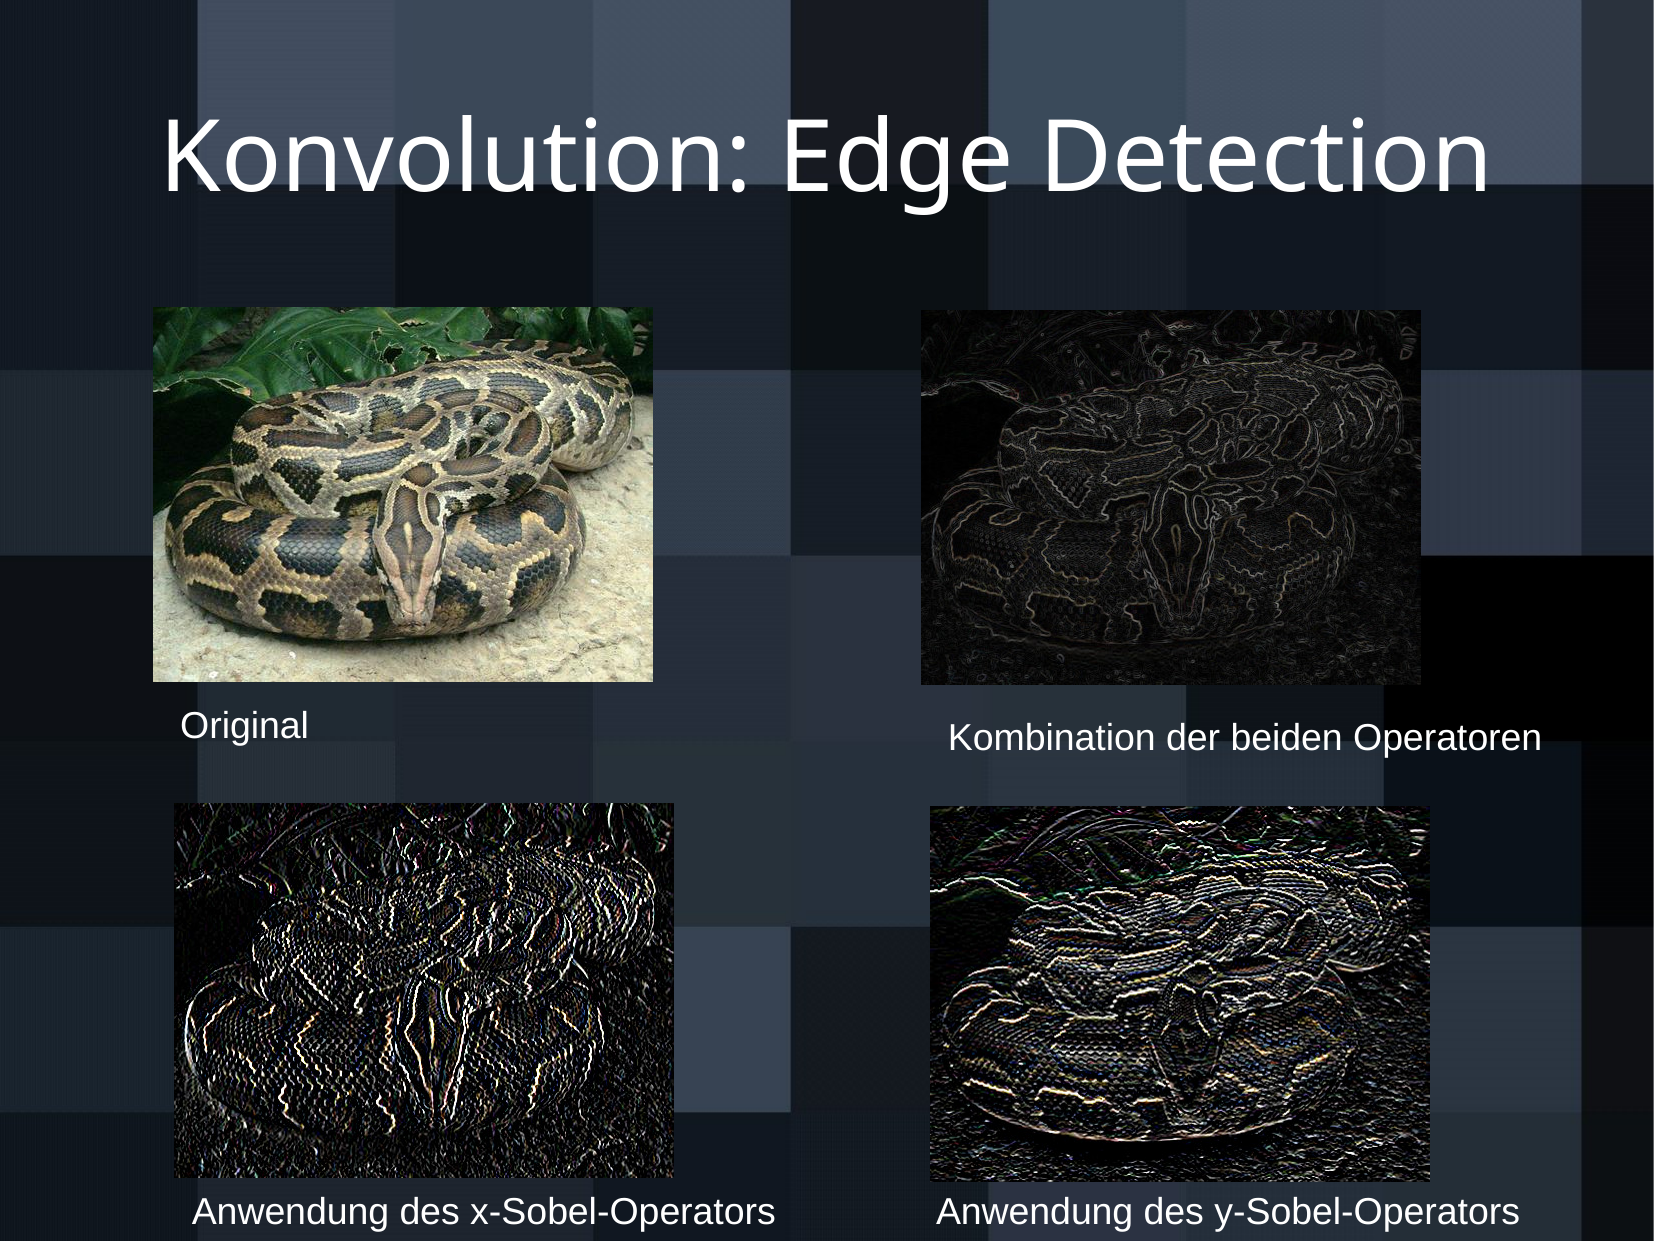

# Konvolution: Edge Detection
Original
Kombination der beiden Operatoren
Anwendung des x-Sobel-Operators
Anwendung des y-Sobel-Operators